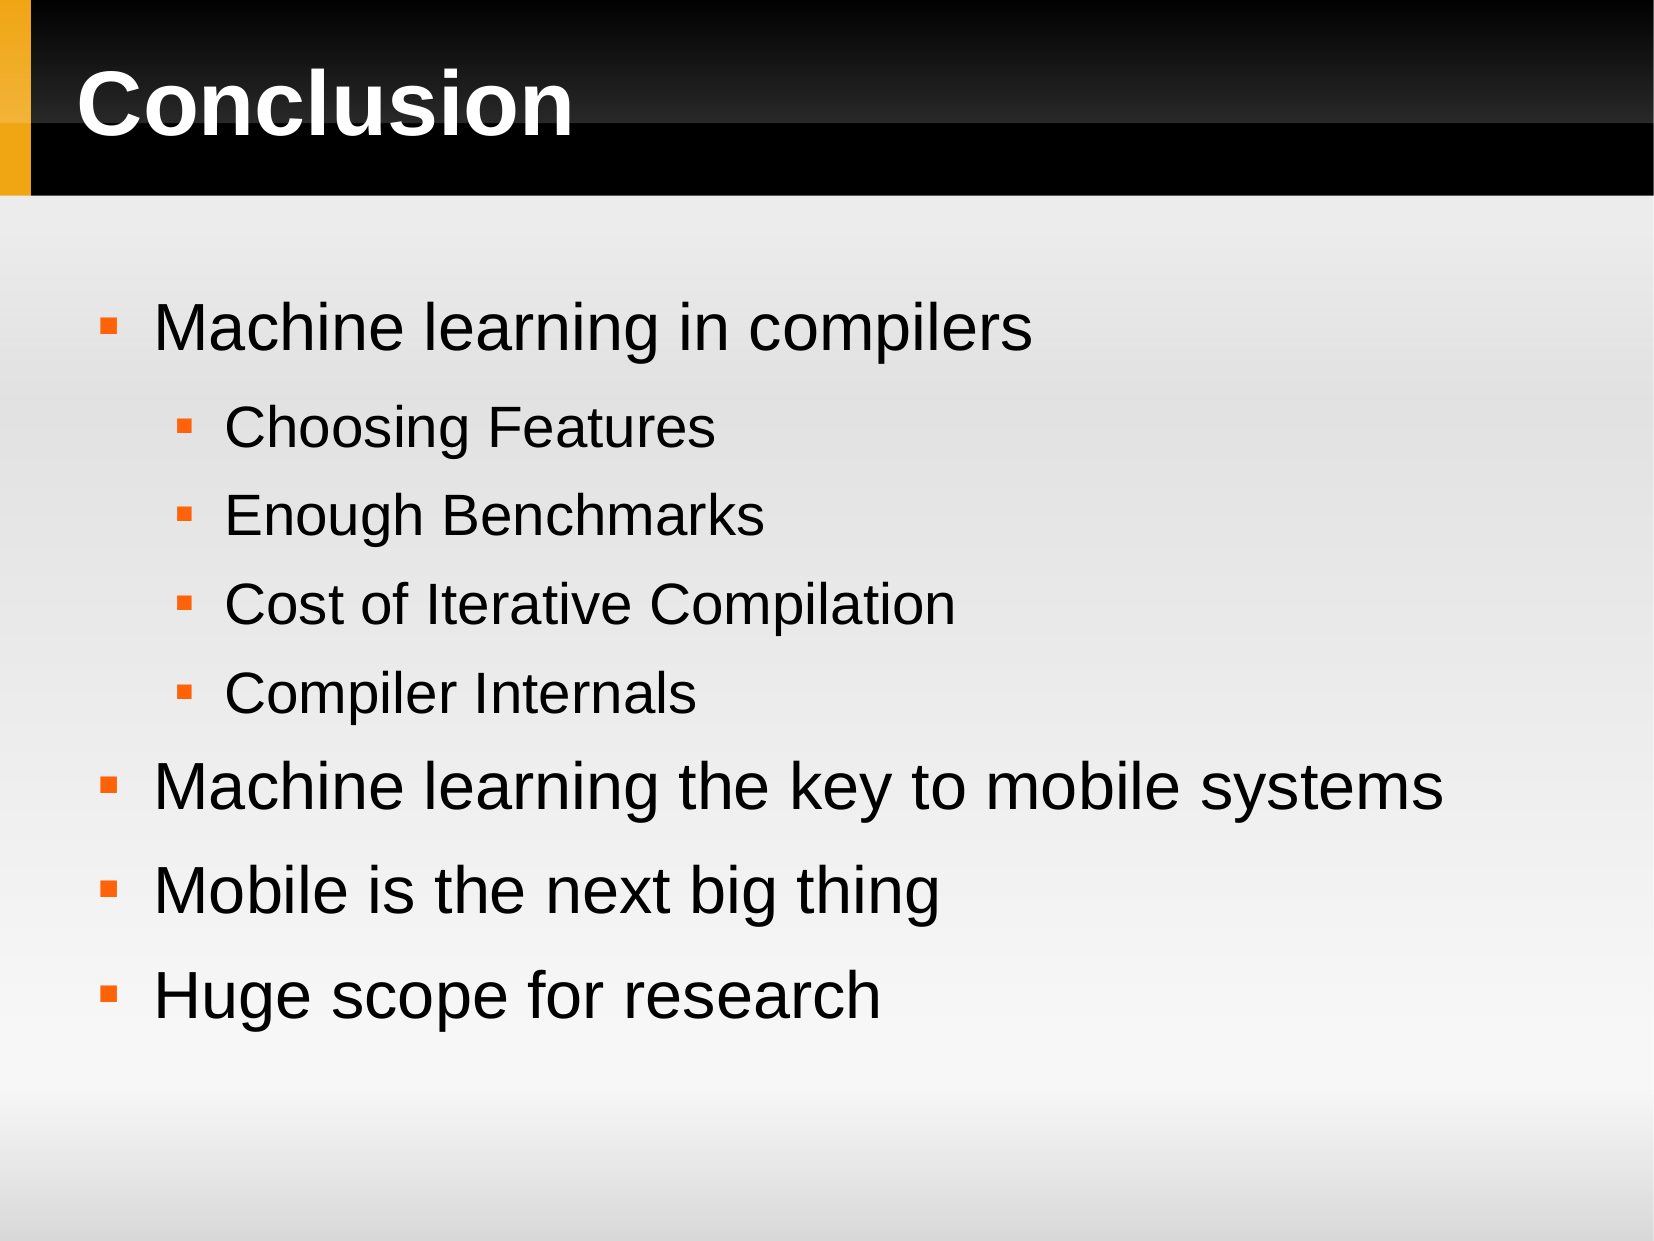

# Conclusion
Machine learning in compilers
Choosing Features
Enough Benchmarks
Cost of Iterative Compilation
Compiler Internals
Machine learning the key to mobile systems
Mobile is the next big thing
Huge scope for research